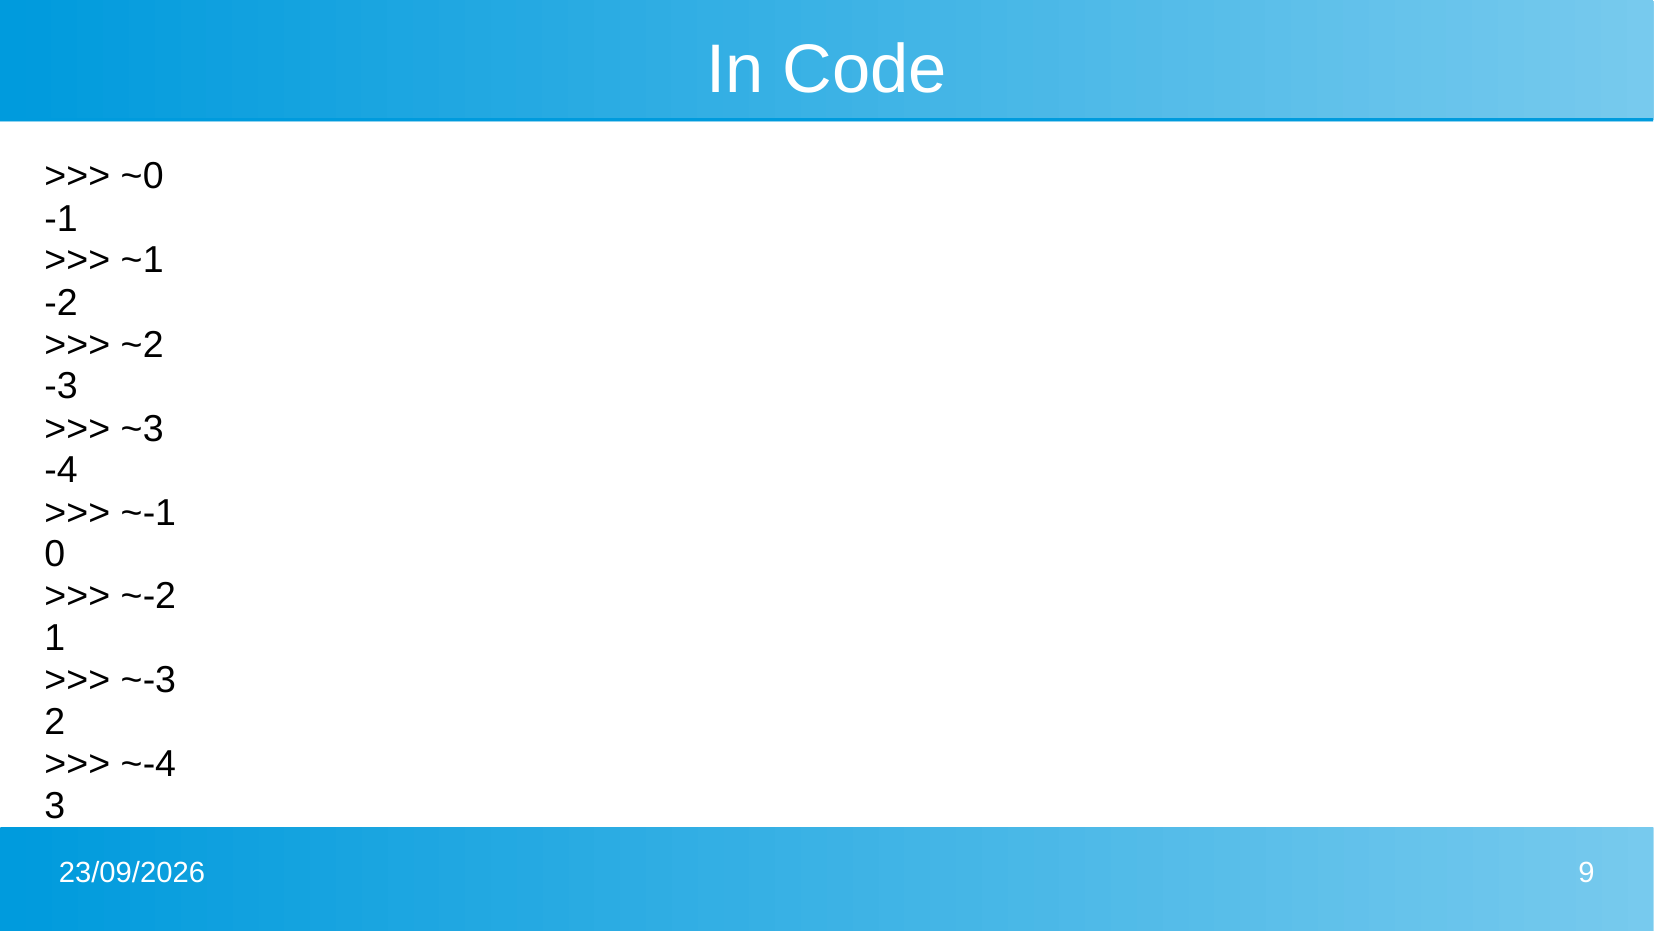

# In Code
>>> ~0
-1
>>> ~1
-2
>>> ~2
-3
>>> ~3
-4
>>> ~-1
0
>>> ~-2
1
>>> ~-3
2
>>> ~-4
3
9